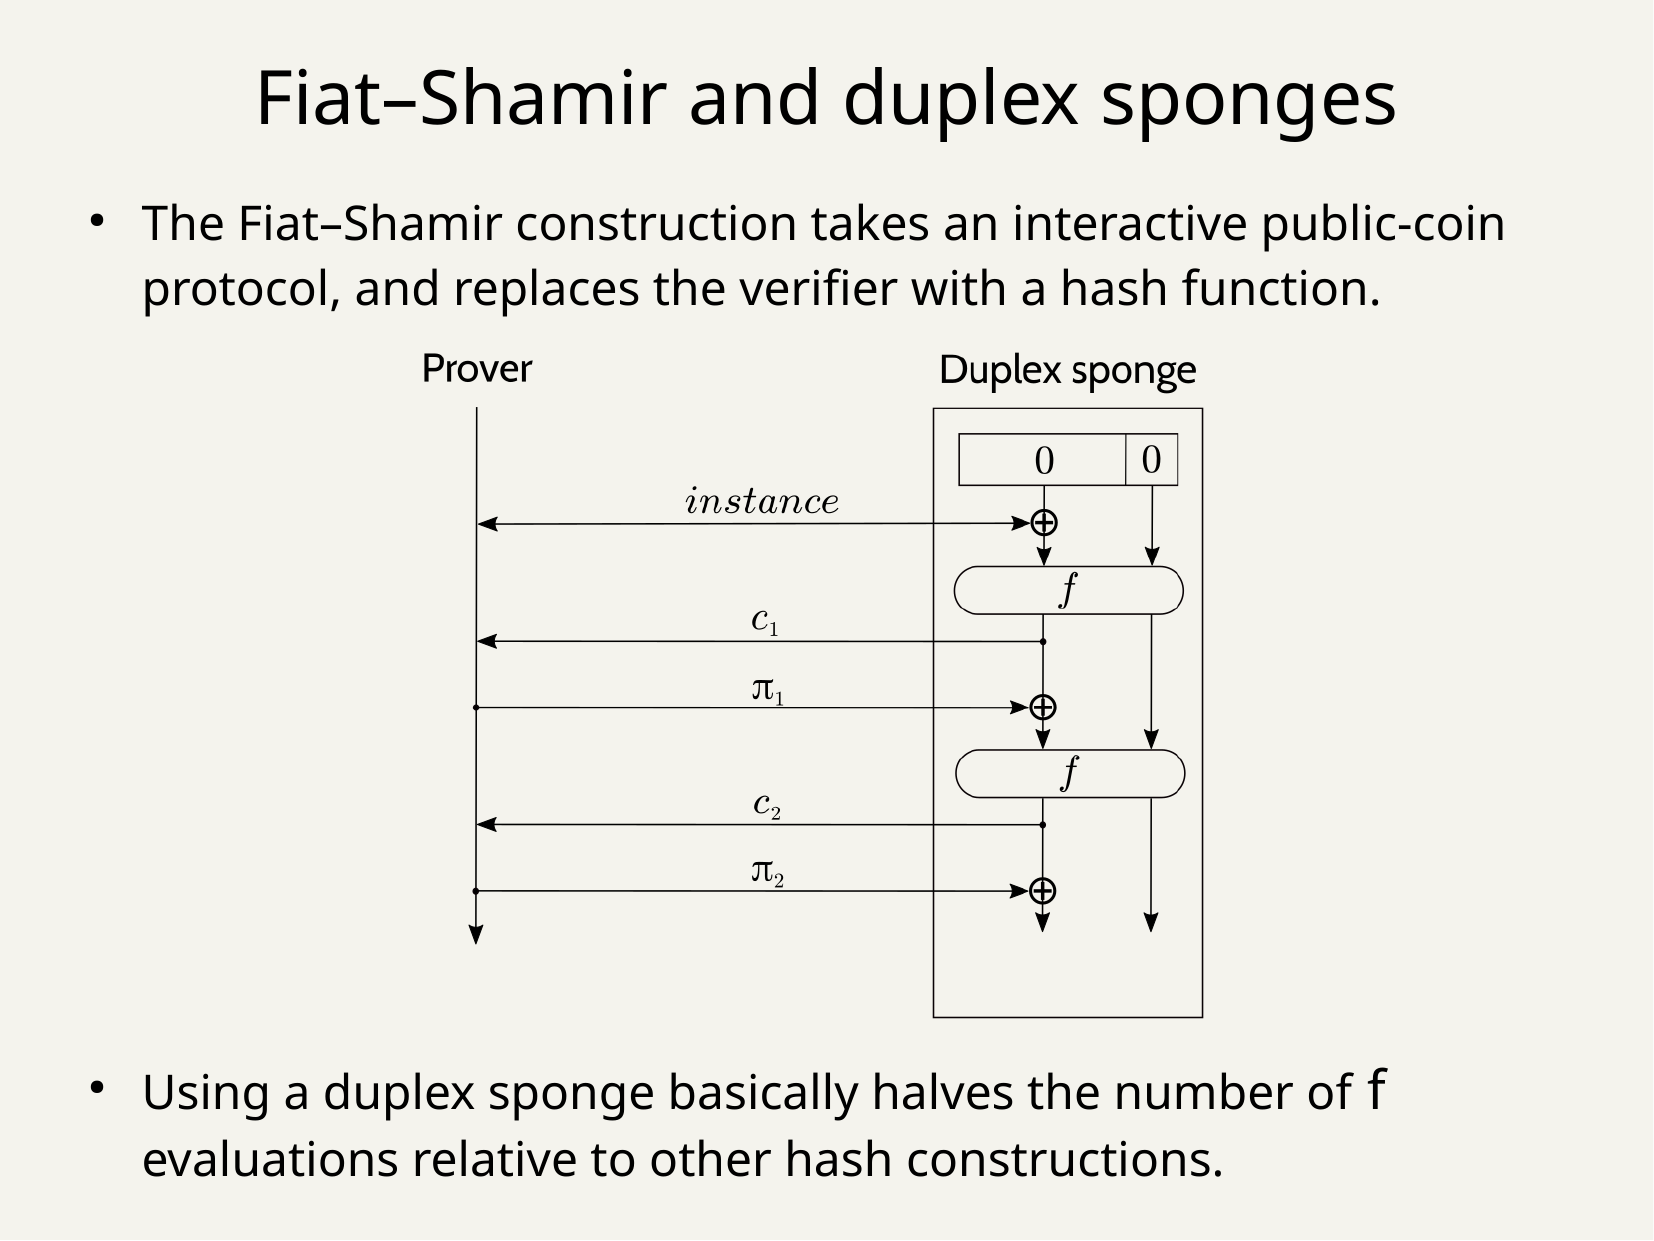

# Fiat–Shamir and duplex sponges
The Fiat–Shamir construction takes an interactive public-coin protocol, and replaces the verifier with a hash function.
Using a duplex sponge basically halves the number of f evaluations relative to other hash constructions.